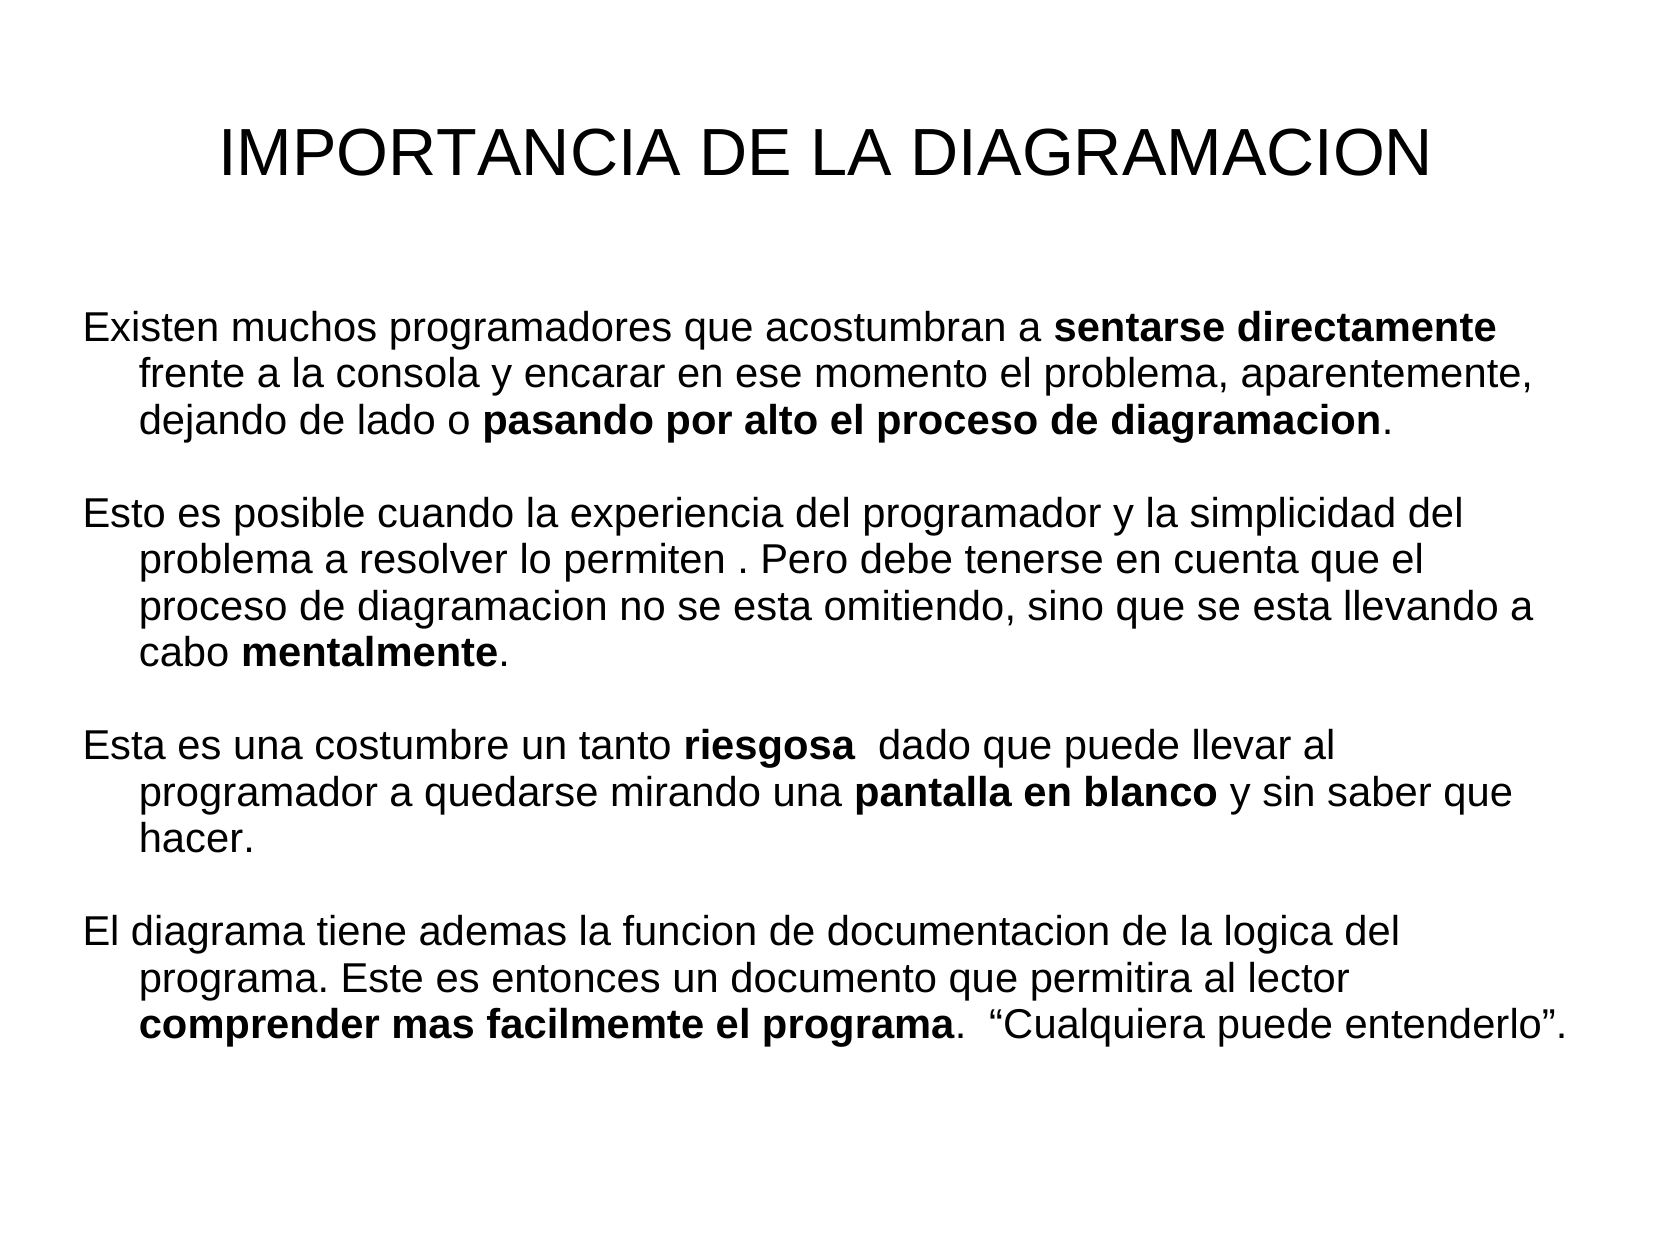

# IMPORTANCIA DE LA DIAGRAMACION
Existen muchos programadores que acostumbran a sentarse directamente frente a la consola y encarar en ese momento el problema, aparentemente, dejando de lado o pasando por alto el proceso de diagramacion.
Esto es posible cuando la experiencia del programador y la simplicidad del problema a resolver lo permiten . Pero debe tenerse en cuenta que el proceso de diagramacion no se esta omitiendo, sino que se esta llevando a cabo mentalmente.
Esta es una costumbre un tanto riesgosa dado que puede llevar al programador a quedarse mirando una pantalla en blanco y sin saber que hacer.
El diagrama tiene ademas la funcion de documentacion de la logica del programa. Este es entonces un documento que permitira al lector comprender mas facilmemte el programa. “Cualquiera puede entenderlo”.